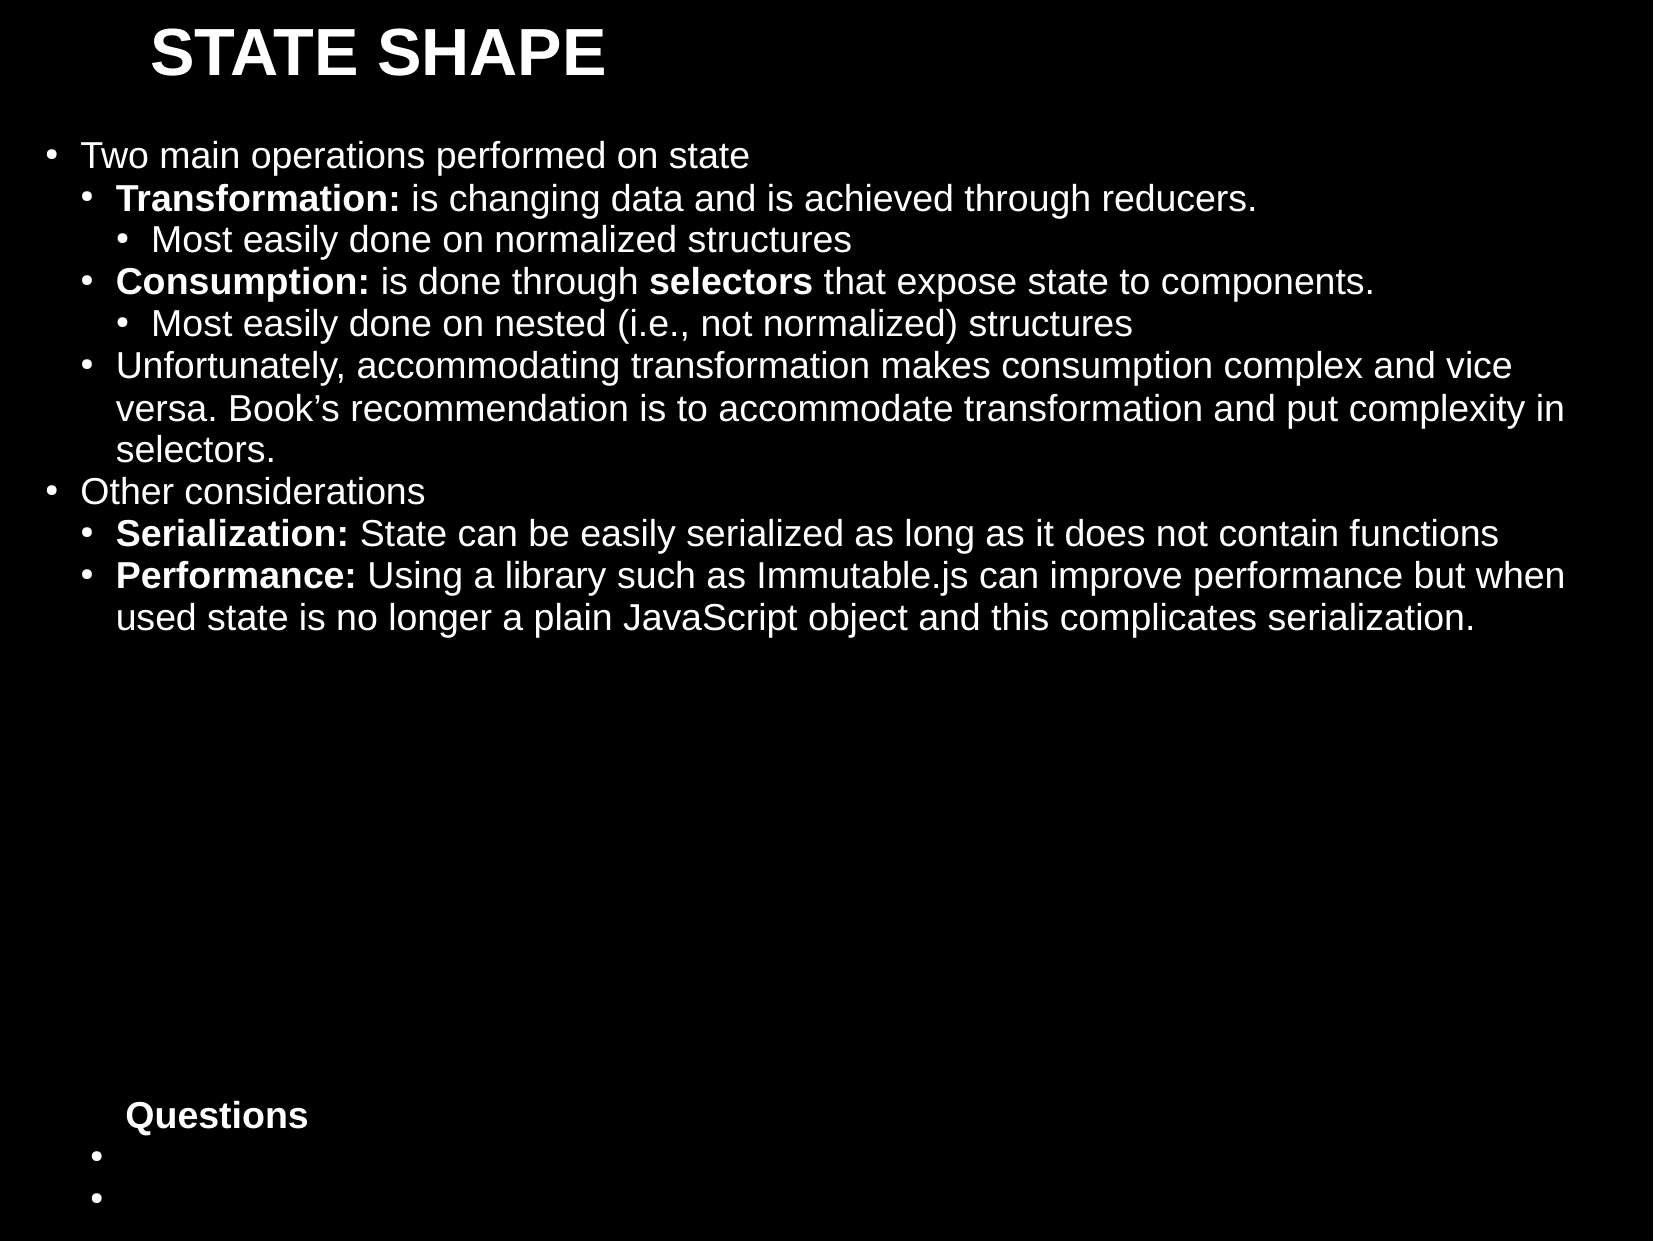

STATE SHAPE
Two main operations performed on state
Transformation: is changing data and is achieved through reducers.
Most easily done on normalized structures
Consumption: is done through selectors that expose state to components.
Most easily done on nested (i.e., not normalized) structures
Unfortunately, accommodating transformation makes consumption complex and vice versa. Book’s recommendation is to accommodate transformation and put complexity in selectors.
Other considerations
Serialization: State can be easily serialized as long as it does not contain functions
Performance: Using a library such as Immutable.js can improve performance but when used state is no longer a plain JavaScript object and this complicates serialization.
Questions